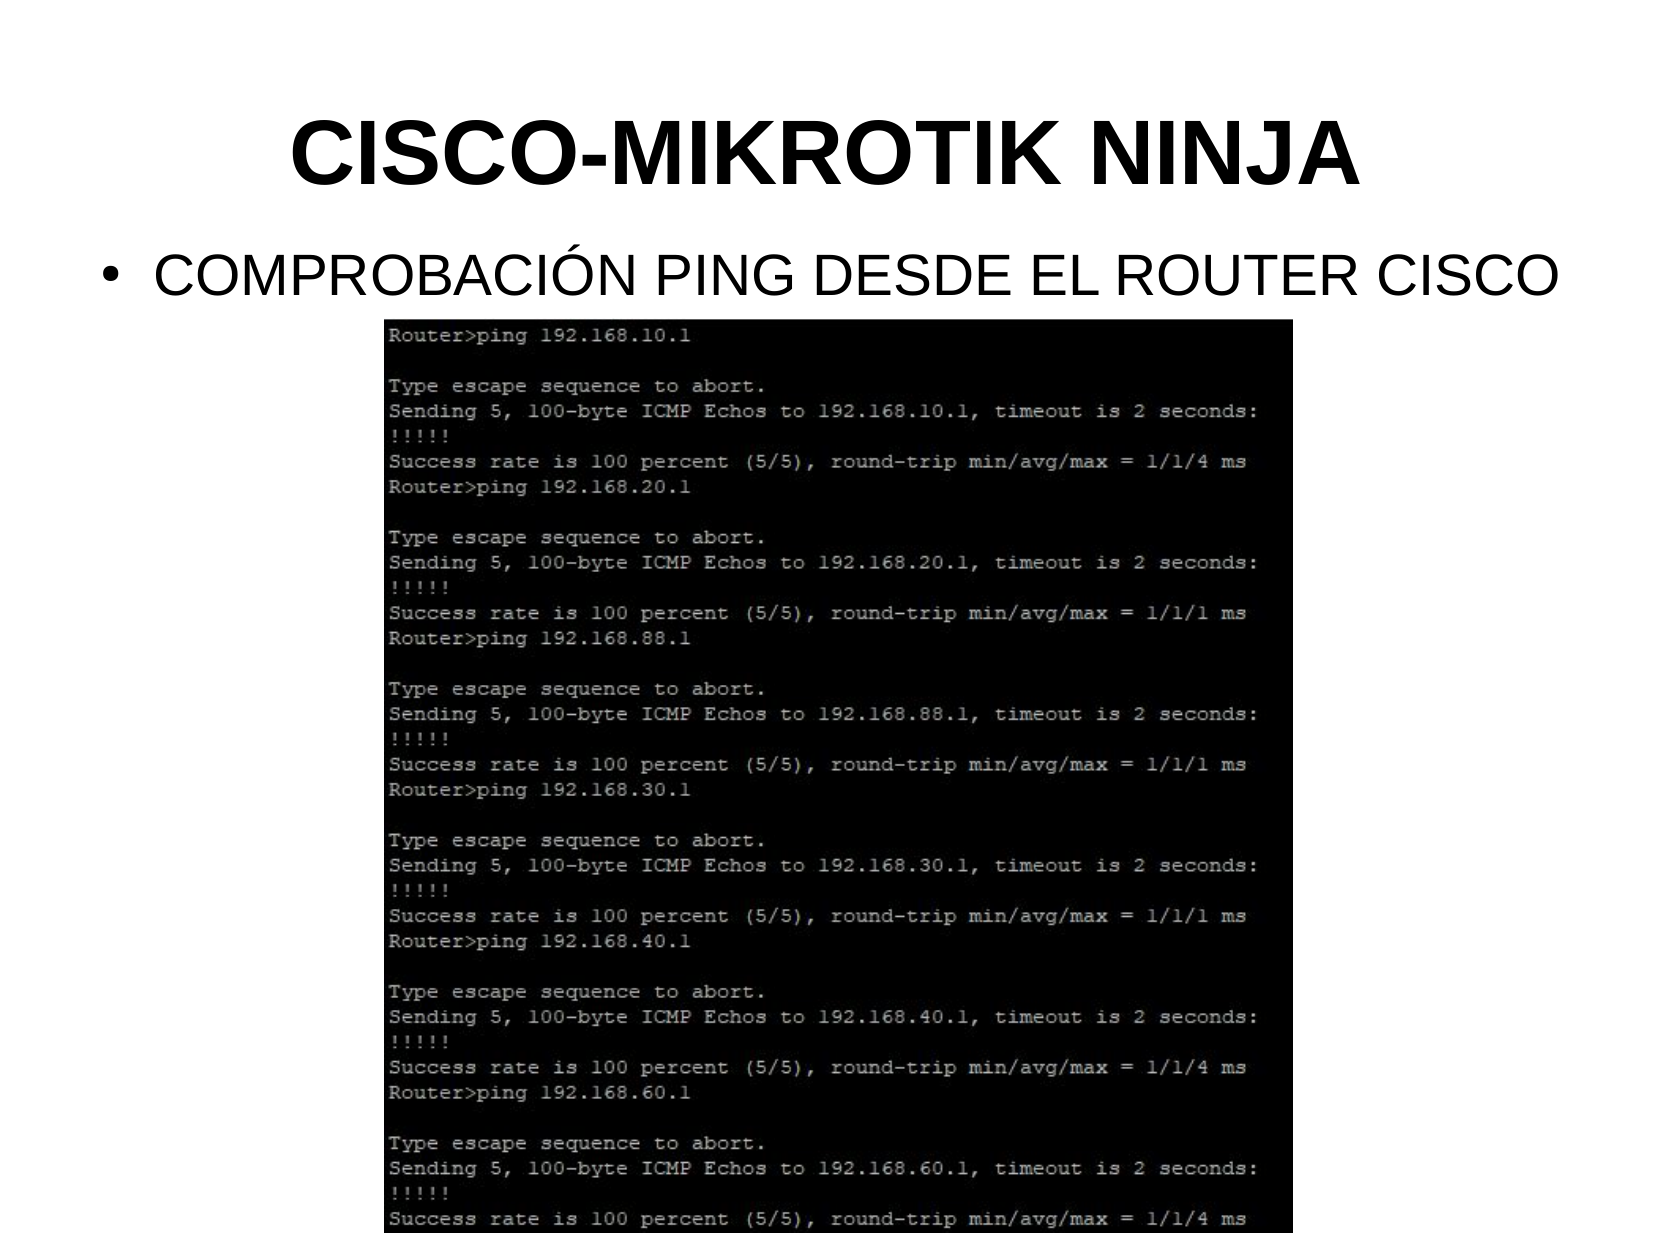

# CISCO-MIKROTIK NINJA
COMPROBACIÓN PING DESDE EL ROUTER CISCO